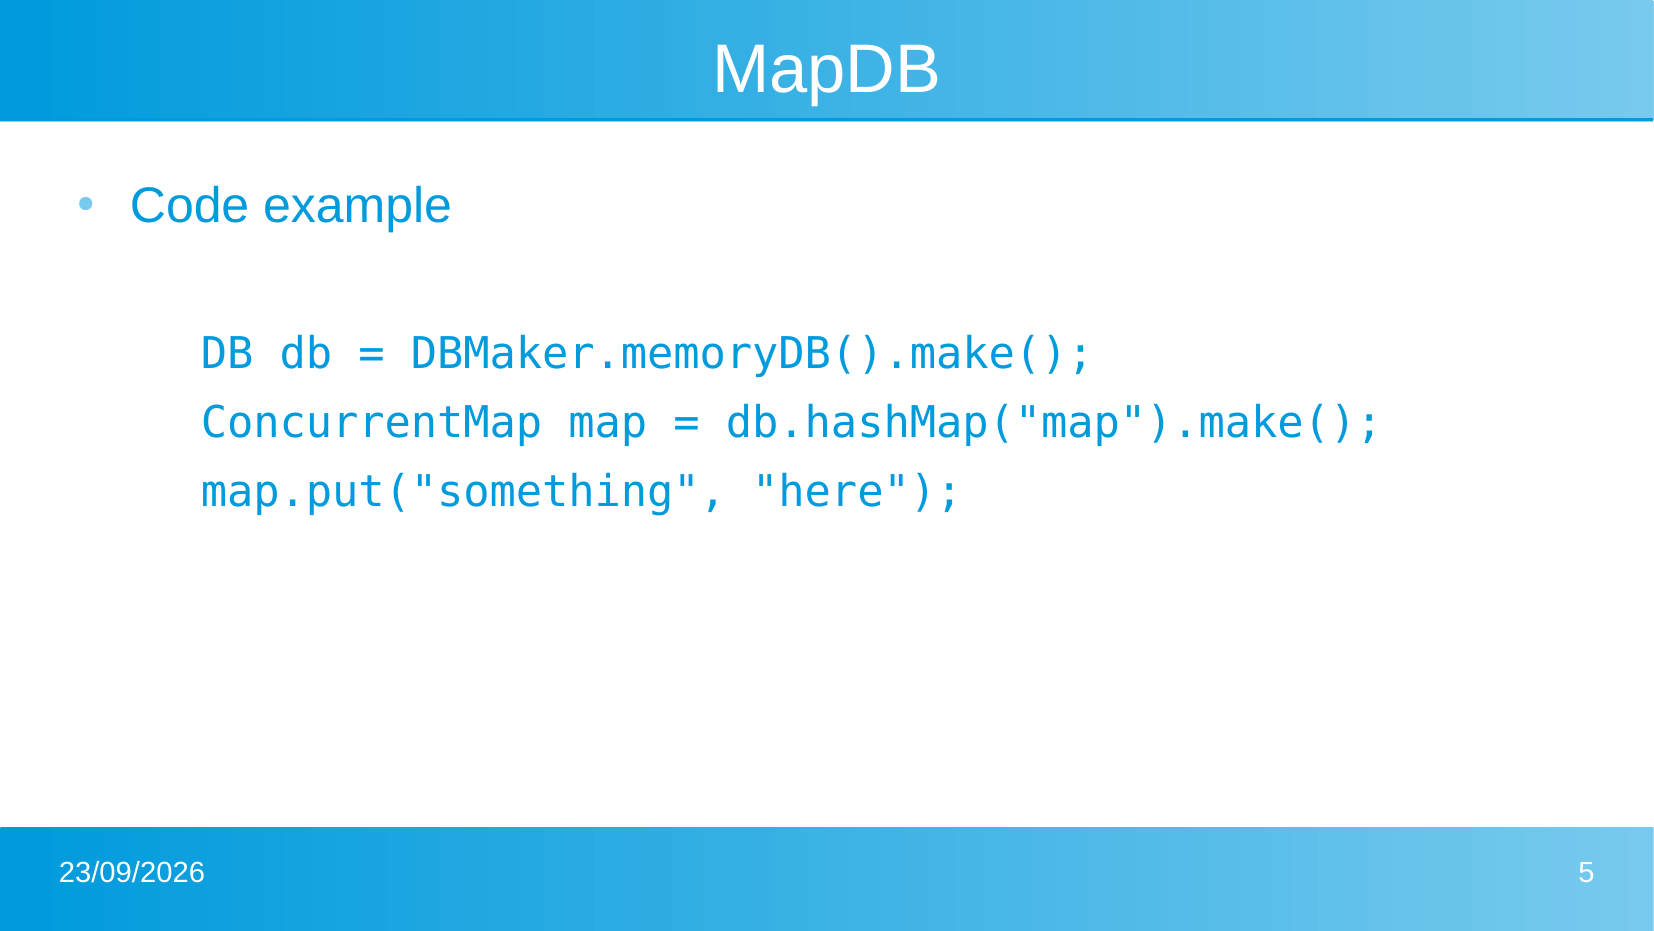

# MapDB
Code example
DB db = DBMaker.memoryDB().make();
ConcurrentMap map = db.hashMap("map").make();
map.put("something", "here");
5